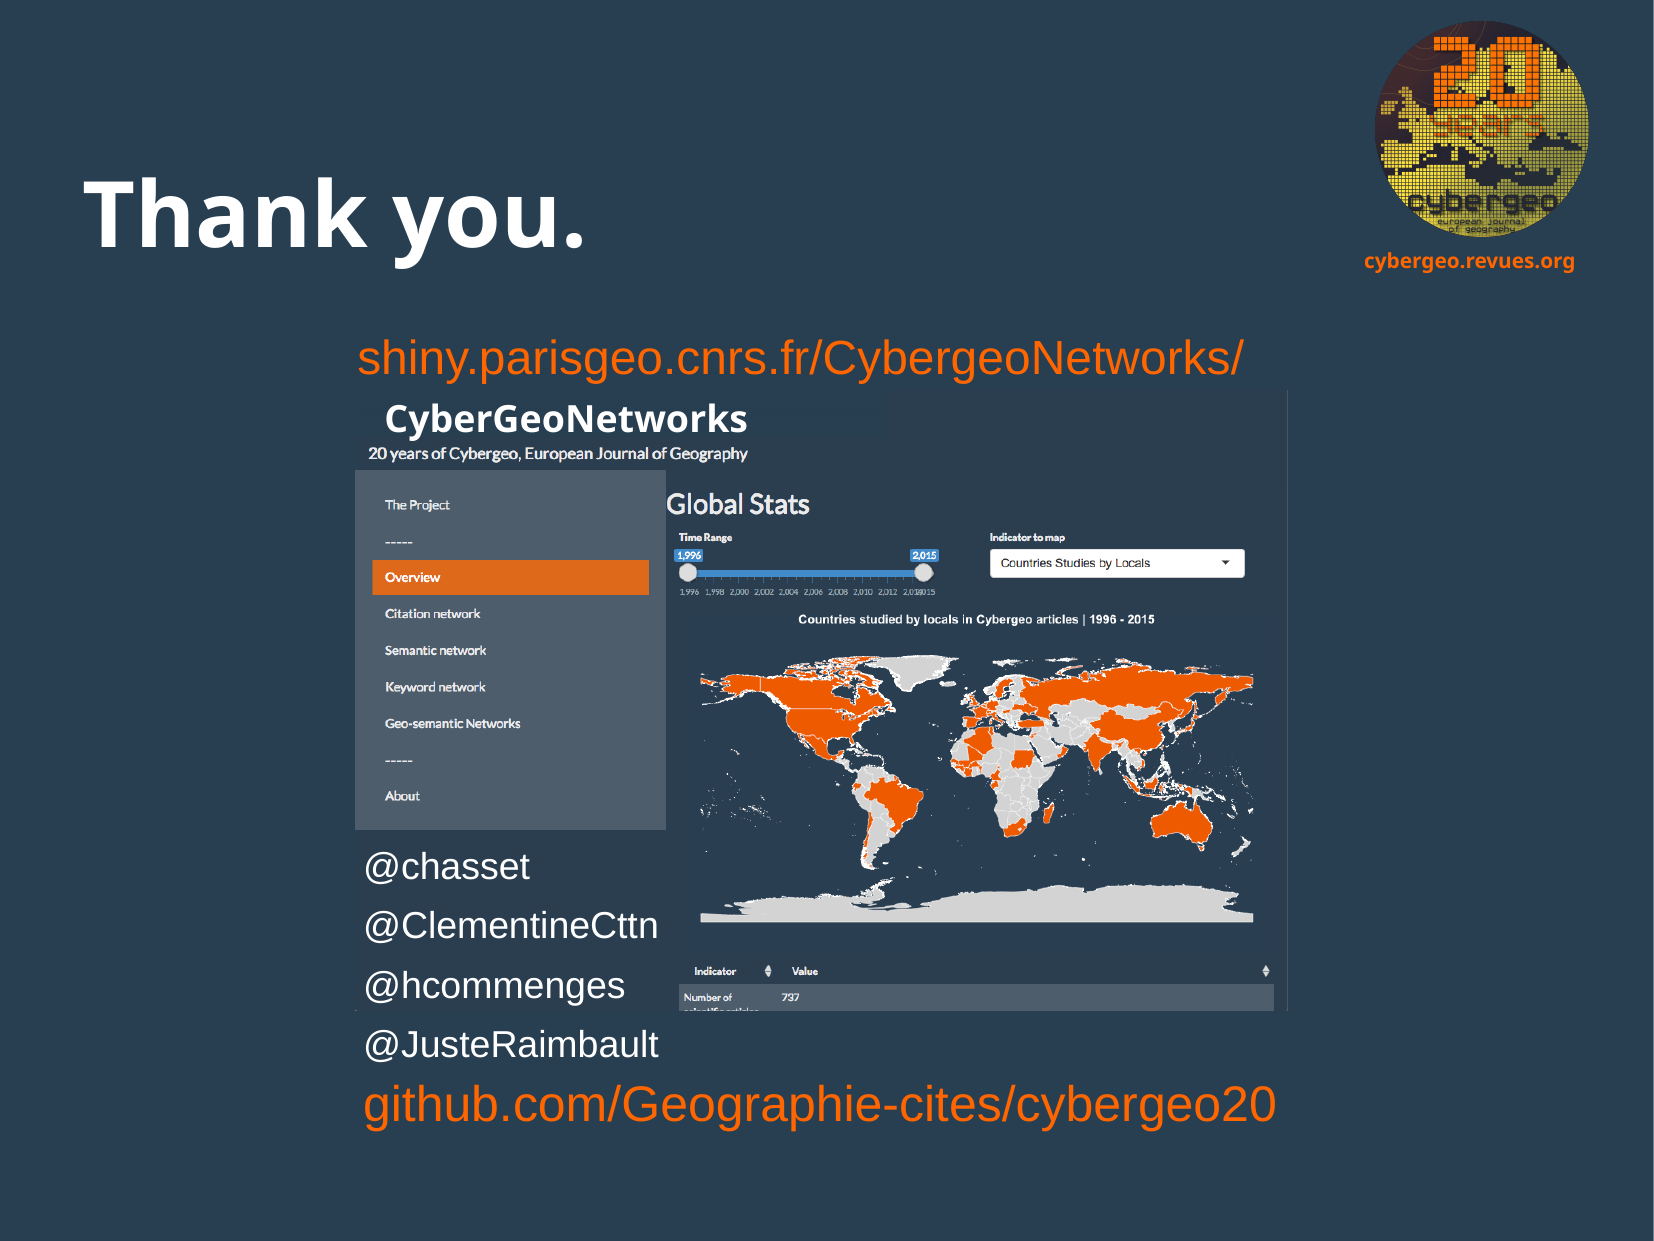

Thank you.
cybergeo.revues.org
shiny.parisgeo.cnrs.fr/CybergeoNetworks/
# CyberGeoNetworks
@chasset
@ClementineCttn
@hcommenges
@JusteRaimbault
github.com/Geographie-cites/cybergeo20